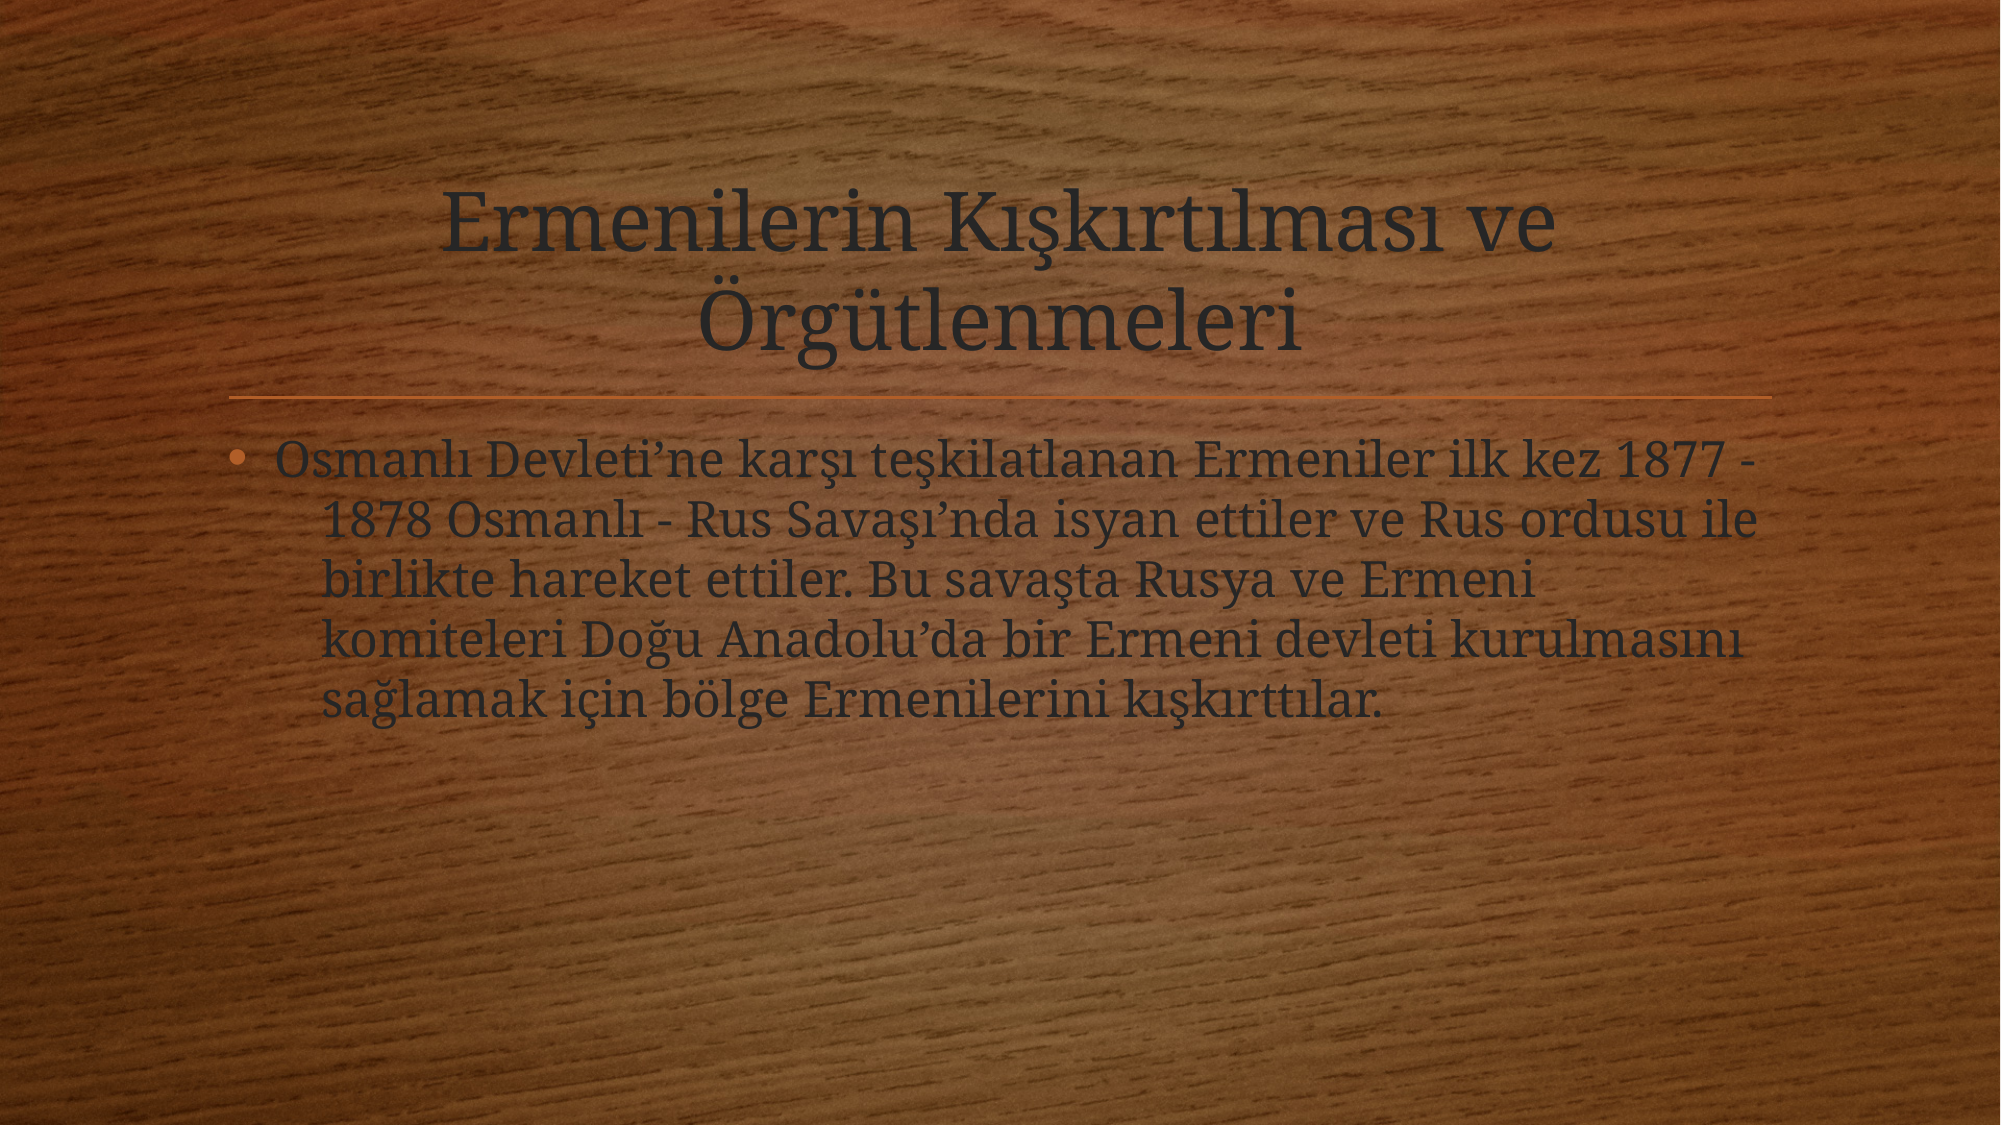

# Ermenilerin Kışkırtılması ve Örgütlenmeleri
Osmanlı Devleti’ne karşı teşkilatlanan Ermeniler ilk kez 1877 - 1878 Osmanlı - Rus Savaşı’nda isyan ettiler ve Rus ordusu ile birlikte hareket ettiler. Bu savaşta Rusya ve Ermeni komiteleri Doğu Anadolu’da bir Ermeni devleti kurulmasını sağlamak için bölge Ermenilerini kışkırttılar.